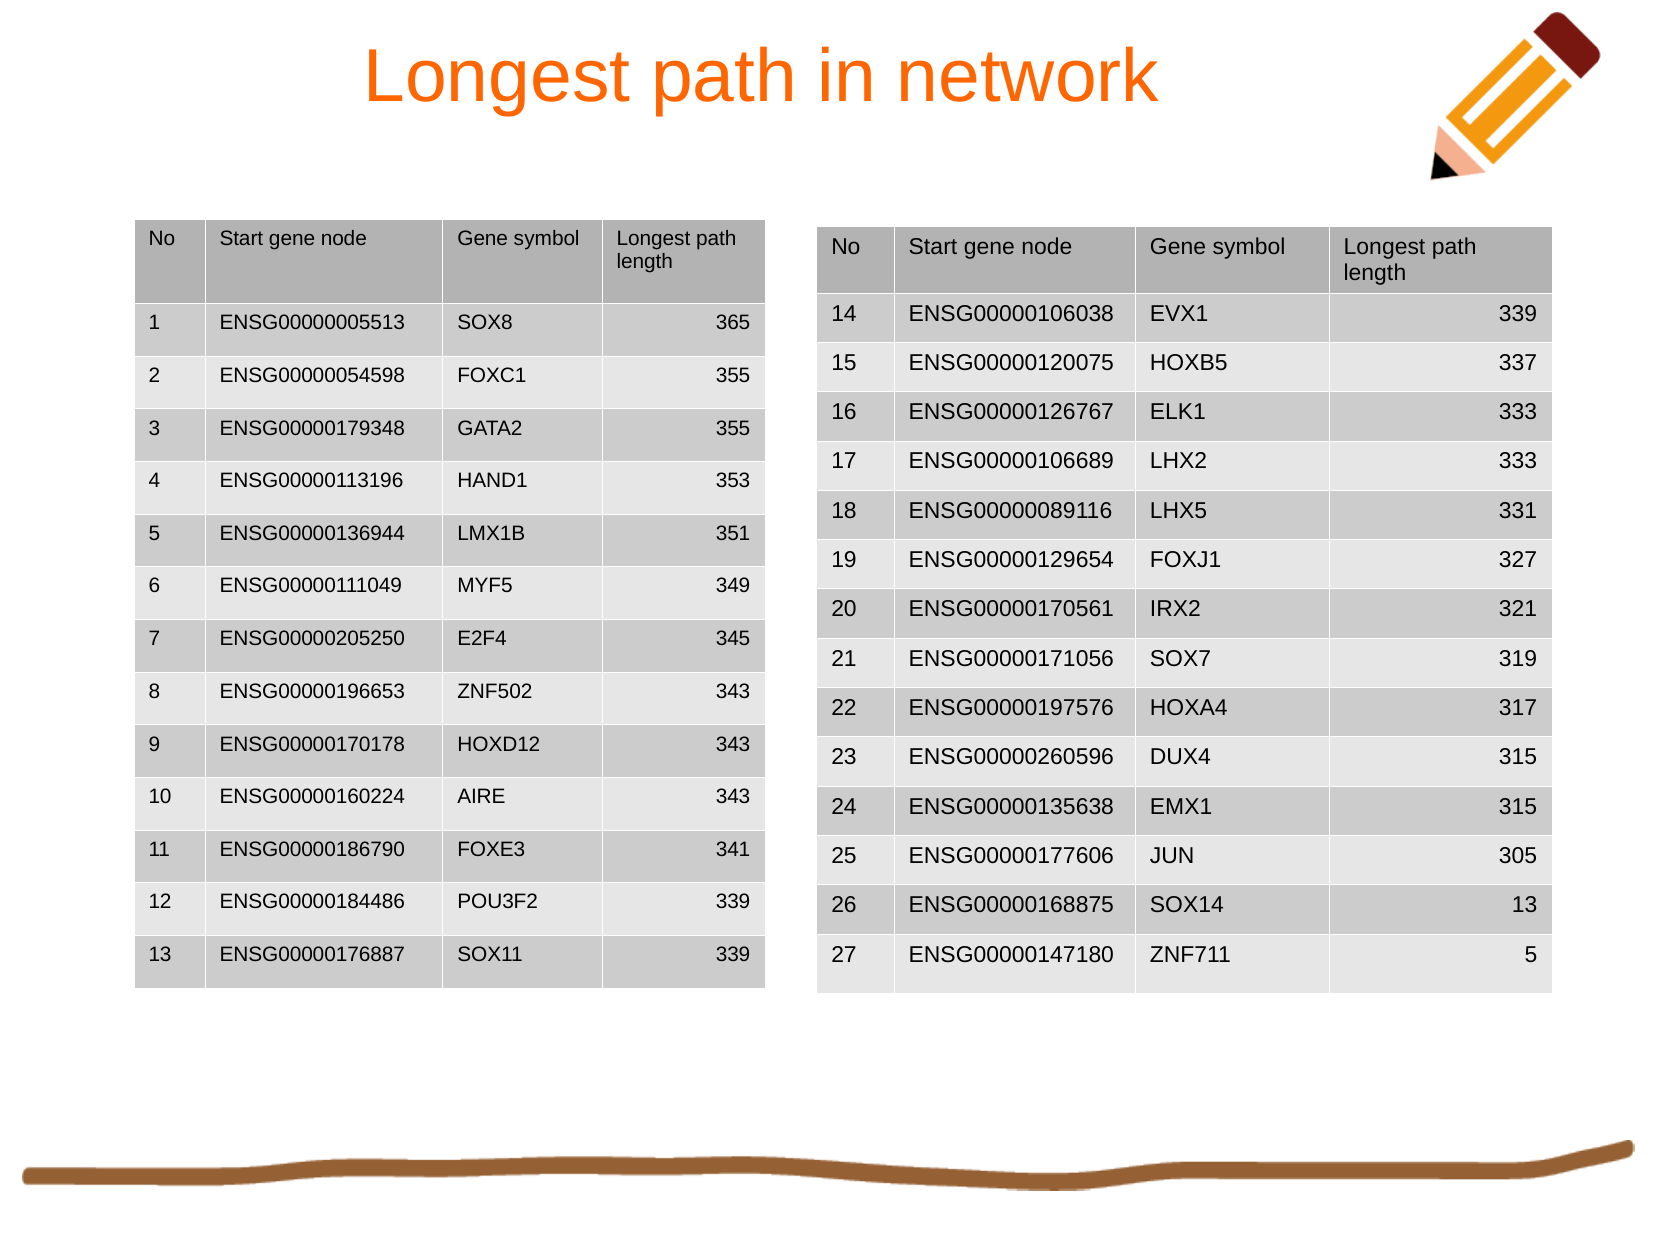

# Longest path in network
| No | Start gene node | Gene symbol | Longest path length |
| --- | --- | --- | --- |
| 1 | ENSG00000005513 | SOX8 | 365 |
| 2 | ENSG00000054598 | FOXC1 | 355 |
| 3 | ENSG00000179348 | GATA2 | 355 |
| 4 | ENSG00000113196 | HAND1 | 353 |
| 5 | ENSG00000136944 | LMX1B | 351 |
| 6 | ENSG00000111049 | MYF5 | 349 |
| 7 | ENSG00000205250 | E2F4 | 345 |
| 8 | ENSG00000196653 | ZNF502 | 343 |
| 9 | ENSG00000170178 | HOXD12 | 343 |
| 10 | ENSG00000160224 | AIRE | 343 |
| 11 | ENSG00000186790 | FOXE3 | 341 |
| 12 | ENSG00000184486 | POU3F2 | 339 |
| 13 | ENSG00000176887 | SOX11 | 339 |
| No | Start gene node | Gene symbol | Longest path length |
| --- | --- | --- | --- |
| 14 | ENSG00000106038 | EVX1 | 339 |
| 15 | ENSG00000120075 | HOXB5 | 337 |
| 16 | ENSG00000126767 | ELK1 | 333 |
| 17 | ENSG00000106689 | LHX2 | 333 |
| 18 | ENSG00000089116 | LHX5 | 331 |
| 19 | ENSG00000129654 | FOXJ1 | 327 |
| 20 | ENSG00000170561 | IRX2 | 321 |
| 21 | ENSG00000171056 | SOX7 | 319 |
| 22 | ENSG00000197576 | HOXA4 | 317 |
| 23 | ENSG00000260596 | DUX4 | 315 |
| 24 | ENSG00000135638 | EMX1 | 315 |
| 25 | ENSG00000177606 | JUN | 305 |
| 26 | ENSG00000168875 | SOX14 | 13 |
| 27 | ENSG00000147180 | ZNF711 | 5 |